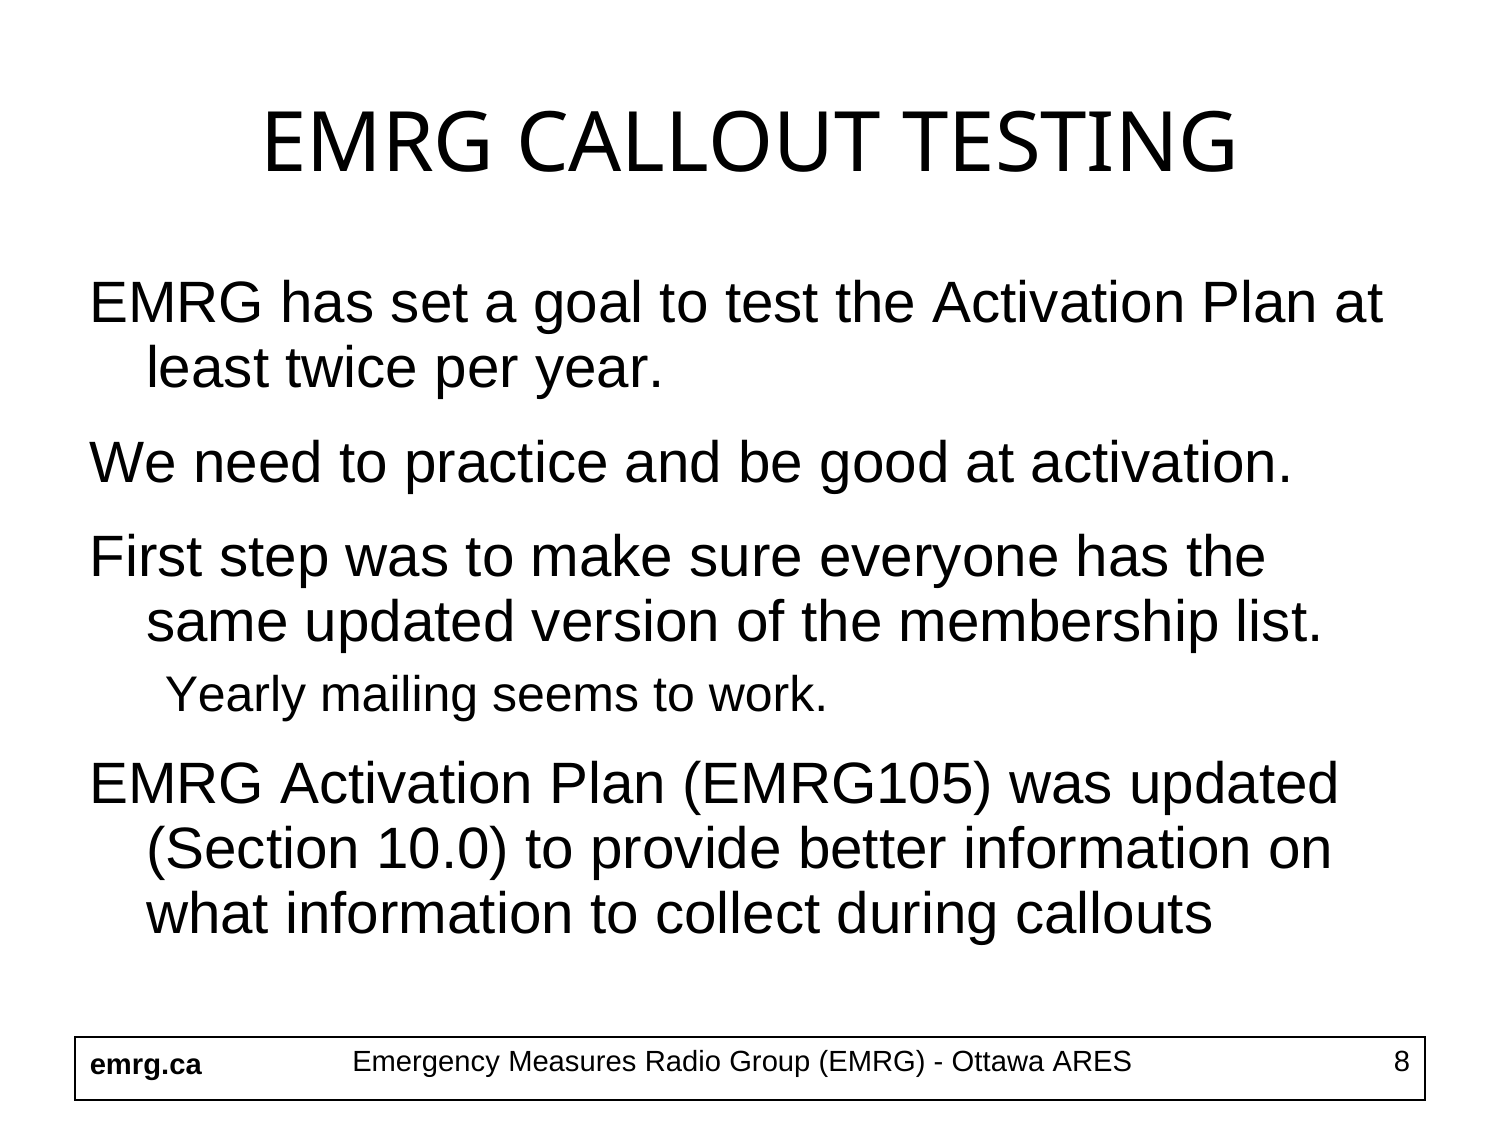

# EMRG CALLOUT TESTING
EMRG has set a goal to test the Activation Plan at least twice per year.
We need to practice and be good at activation.
First step was to make sure everyone has the same updated version of the membership list.
Yearly mailing seems to work.
EMRG Activation Plan (EMRG105) was updated (Section 10.0) to provide better information on what information to collect during callouts
Emergency Measures Radio Group (EMRG) - Ottawa ARES
8